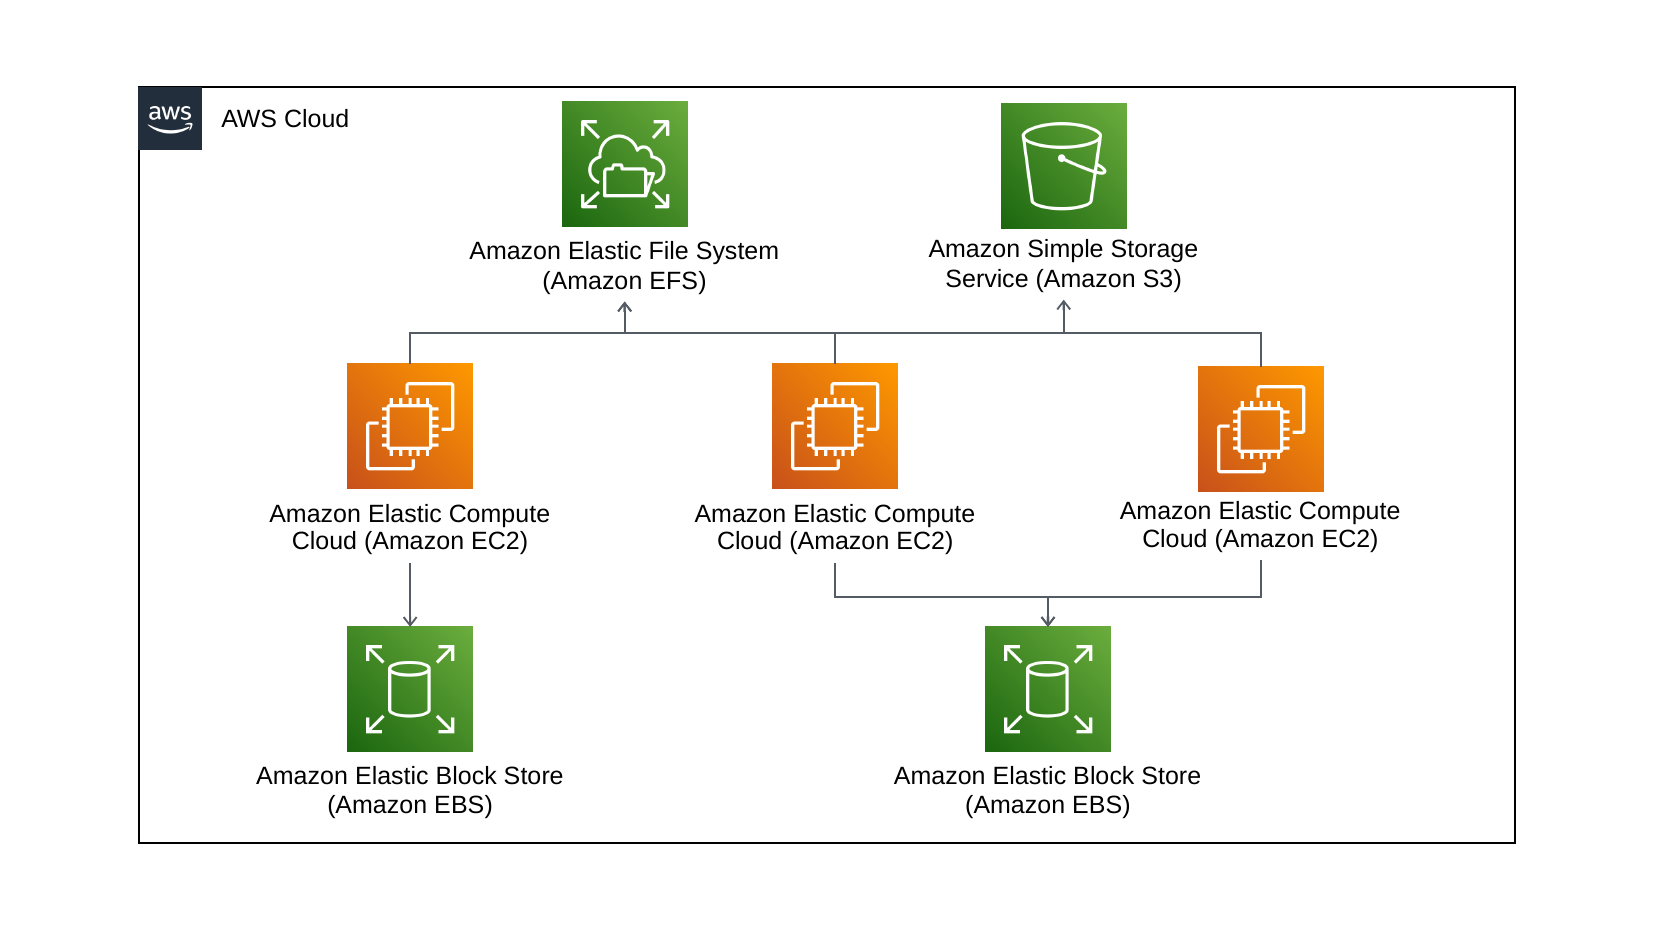

AWS Cloud
Amazon Elastic File System (Amazon EFS)
Amazon Simple Storage Service (Amazon S3)
Amazon Elastic Compute
Cloud (Amazon EC2)
Amazon Elastic Compute
Cloud (Amazon EC2)
Amazon Elastic Compute
Cloud (Amazon EC2)
Amazon Elastic Block Store (Amazon EBS)
Amazon Elastic Block Store (Amazon EBS)